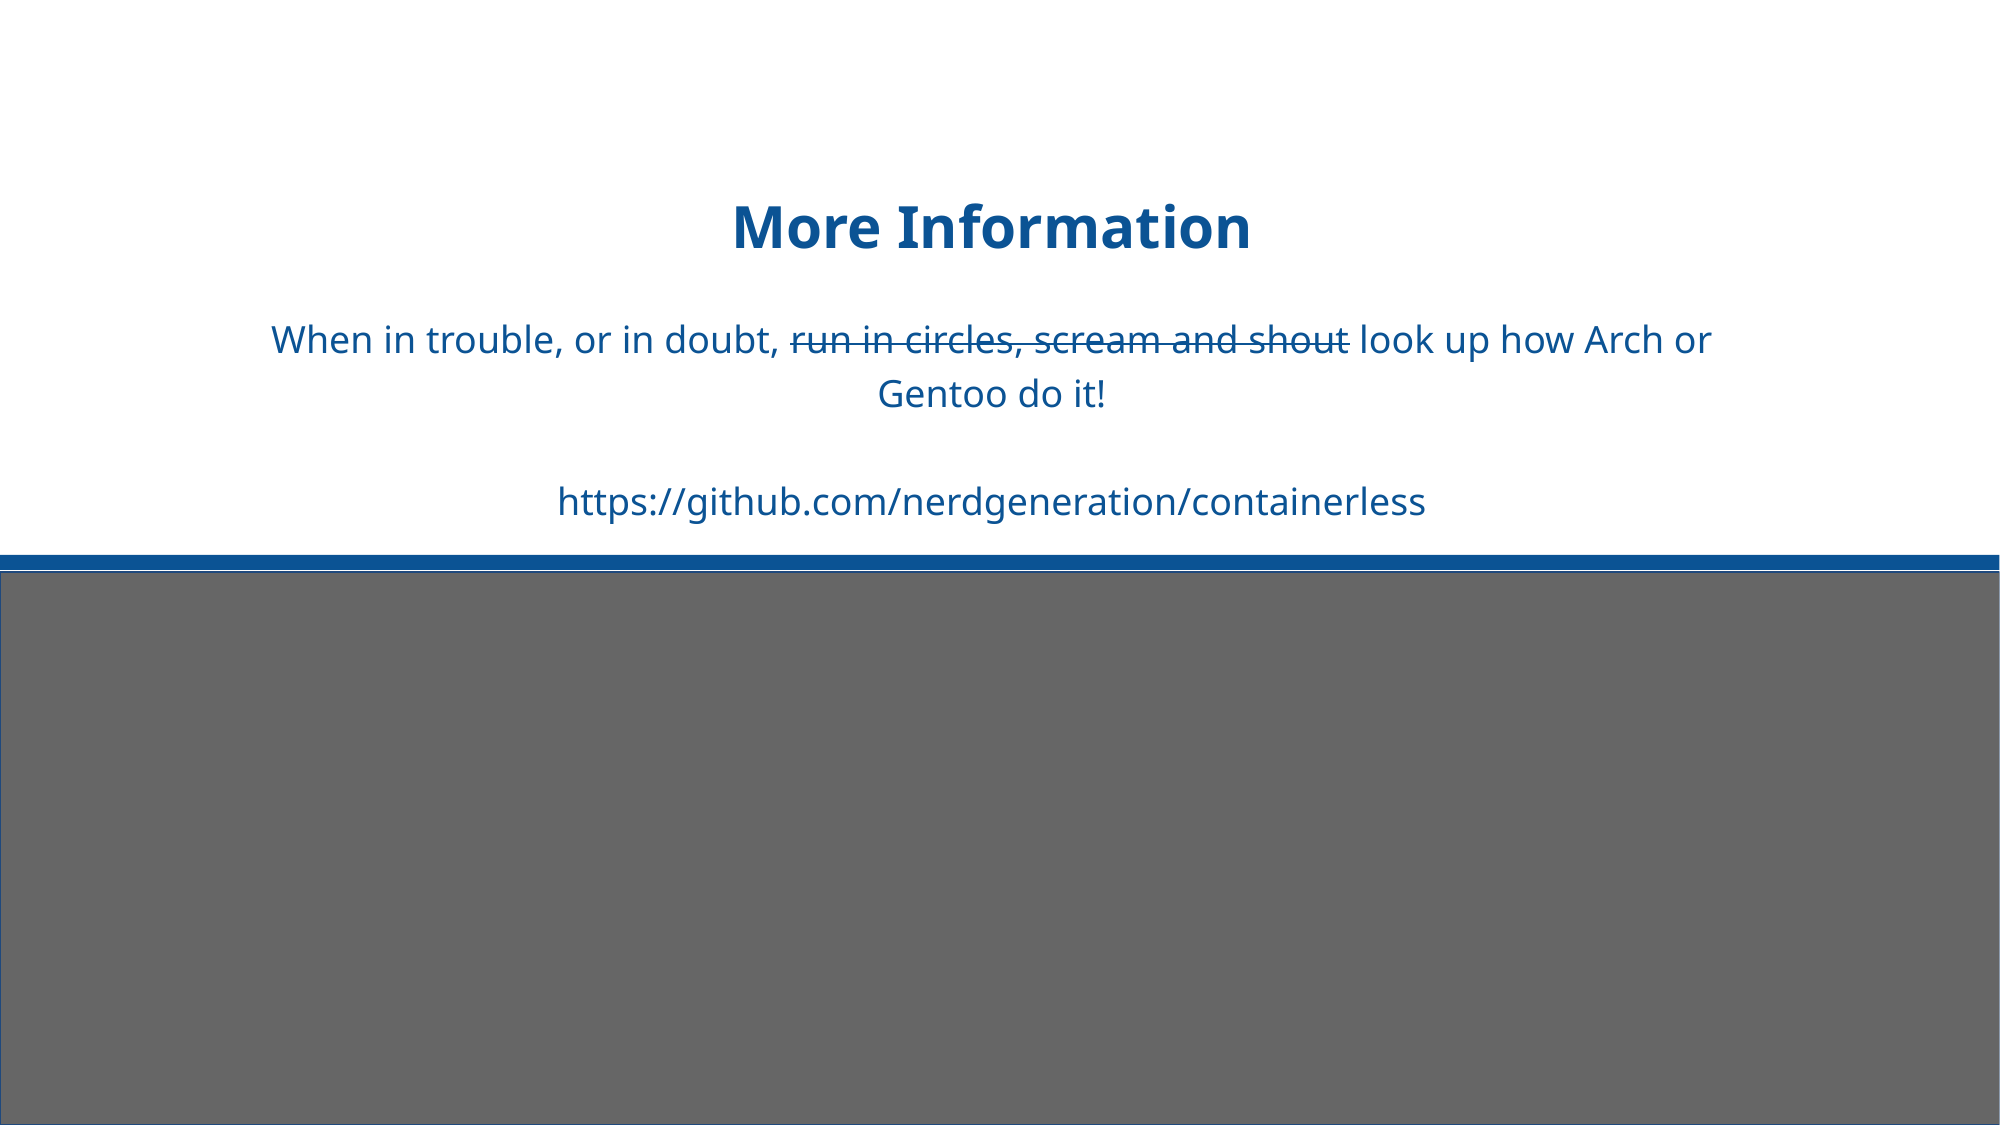

More Information
When in trouble, or in doubt, run in circles, scream and shout look up how Arch or Gentoo do it!
https://github.com/nerdgeneration/containerless